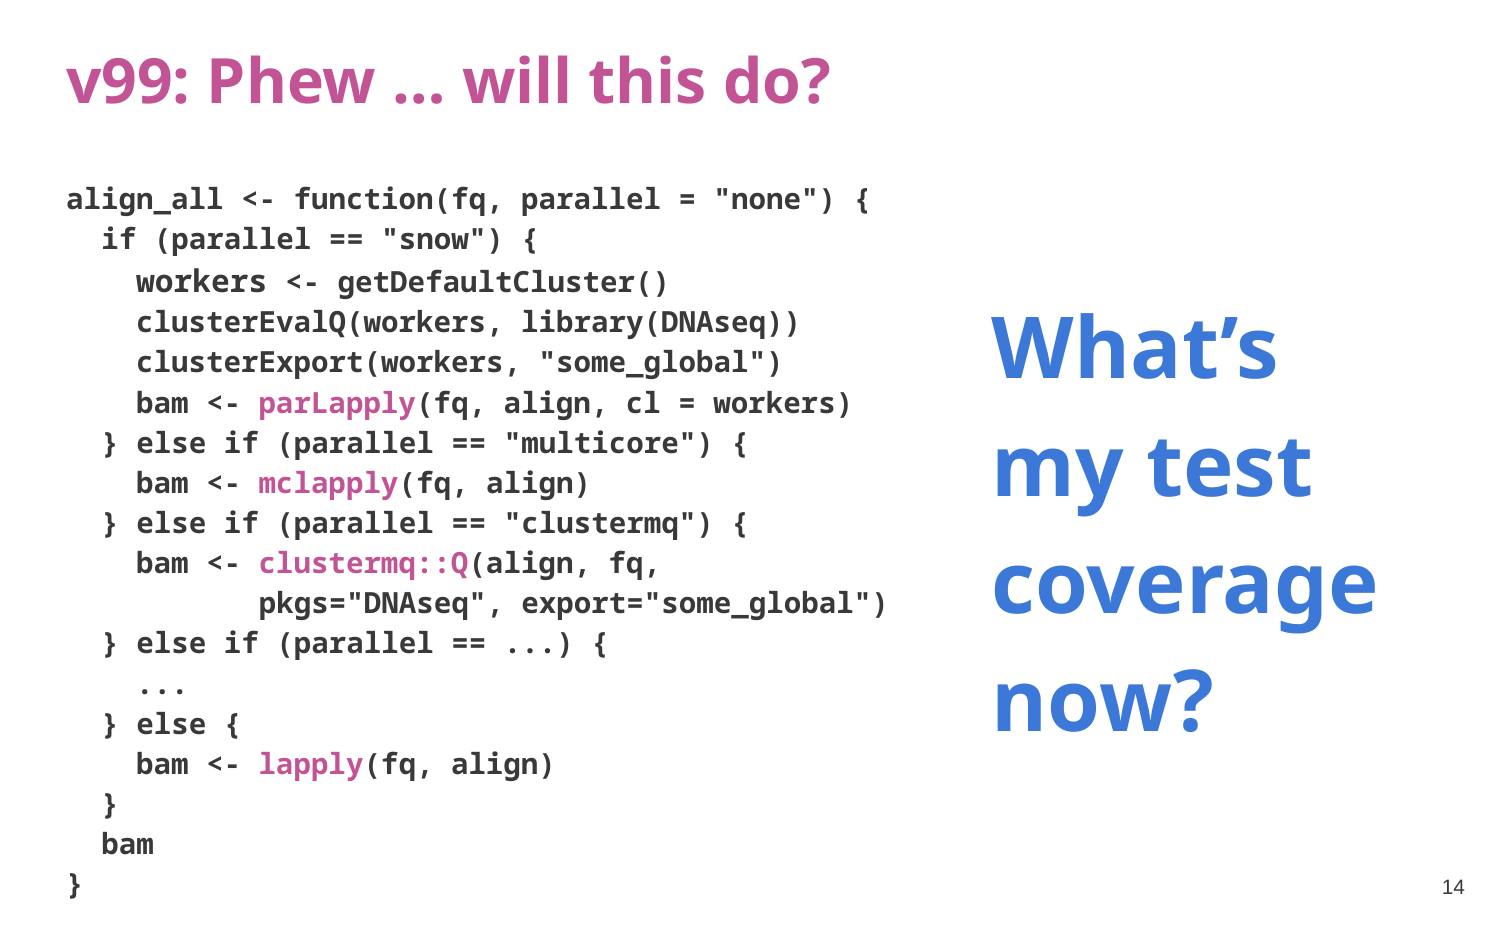

# v99: Phew … will this do?
align_all <- function(fq, parallel = "none") {
 if (parallel == "snow") {
 workers <- getDefaultCluster()
 clusterEvalQ(workers, library(DNAseq))
 clusterExport(workers, "some_global")
 bam <- parLapply(fq, align, cl = workers)
 } else if (parallel == "multicore") {
 bam <- mclapply(fq, align)
 } else if (parallel == "clustermq") {
 bam <- clustermq::Q(align, fq,
 pkgs="DNAseq", export="some_global")
 } else if (parallel == ...) {
 ...
 } else {
 bam <- lapply(fq, align)
 }
 bam
}
What’s my test coverage now?